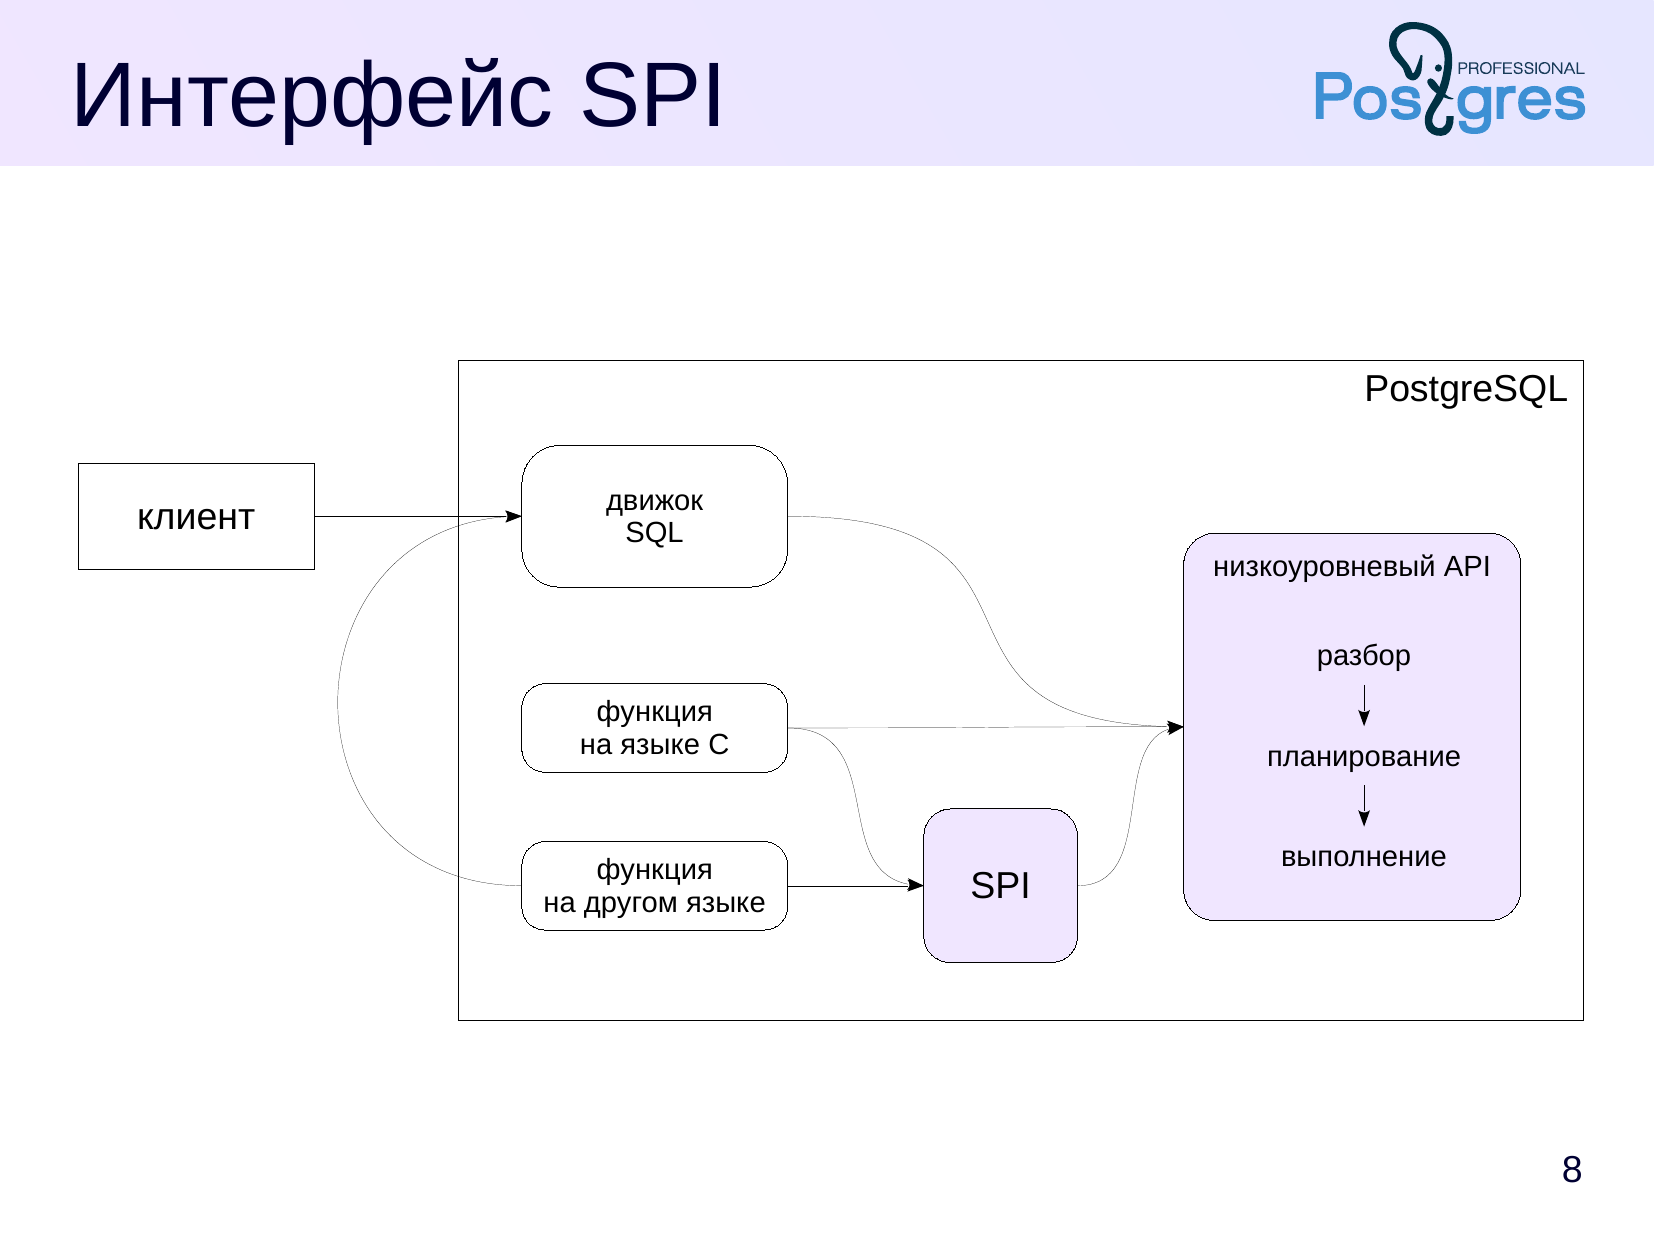

# Интерфейс SPI
PostgreSQL
движок
SQL
клиент
низкоуровневый API
разбор
планирование
выполнение
функция
на языке C
SPI
функция
на другом языке